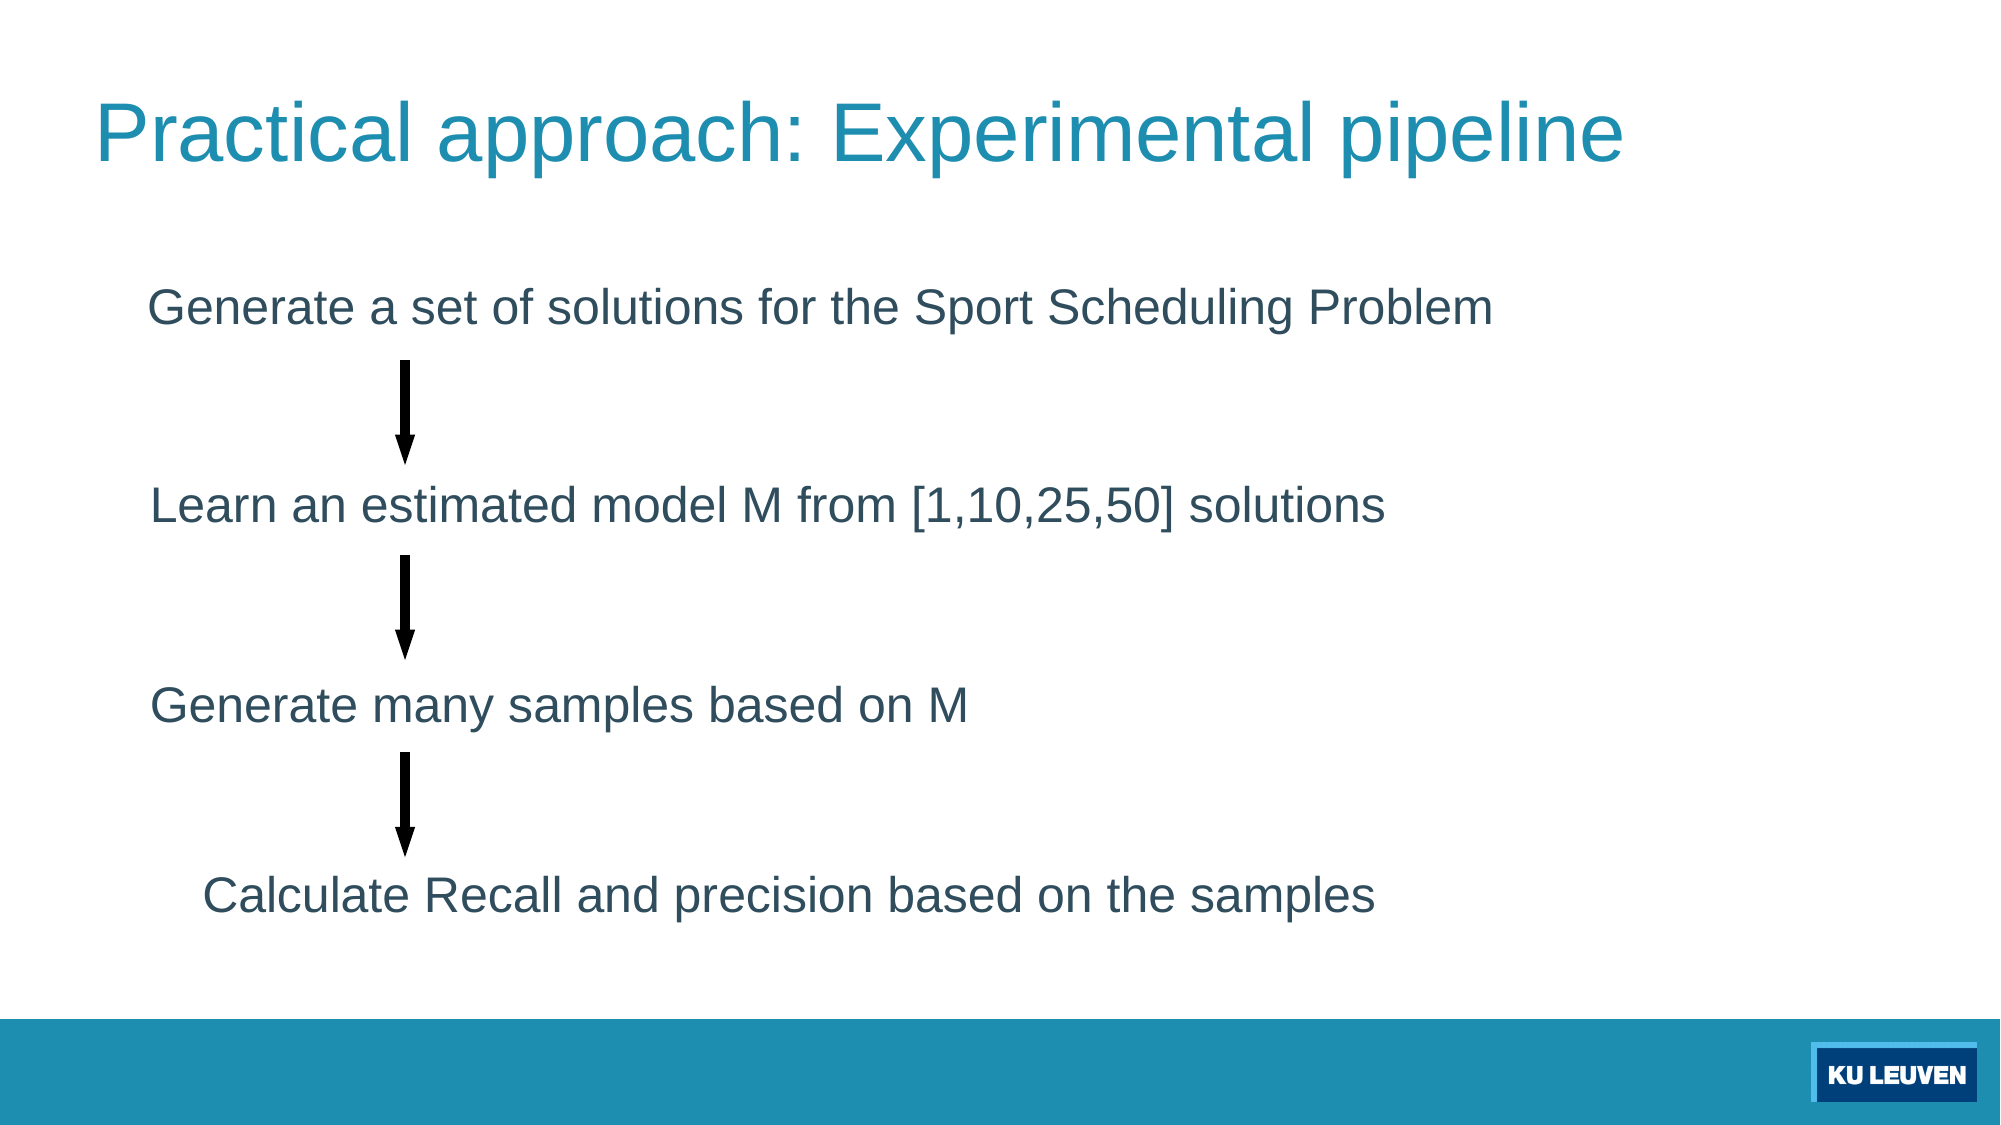

Practical approach: Experimental pipeline
# Generate a set of solutions for the Sport Scheduling Problem
Learn an estimated model M from [1,10,25,50] solutions
Generate many samples based on M
Calculate Recall and precision based on the samples